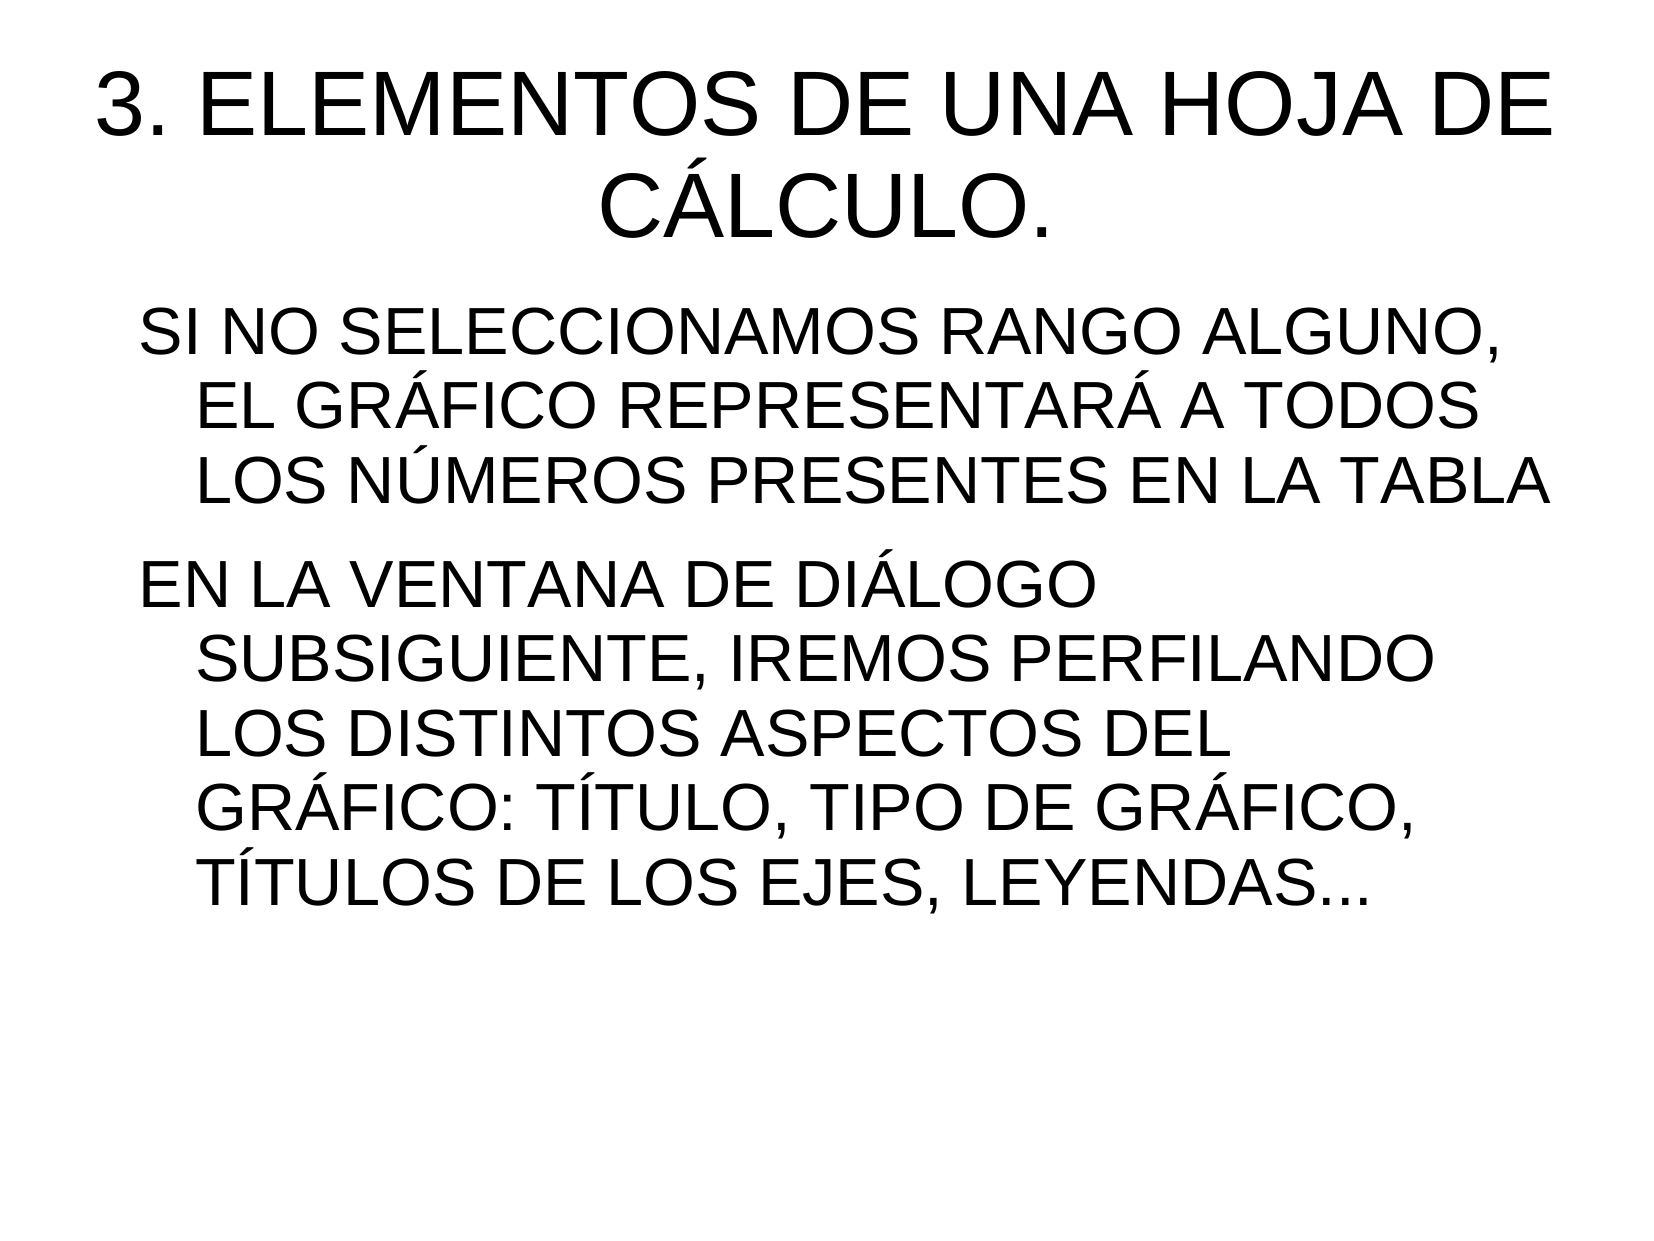

# 3. ELEMENTOS DE UNA HOJA DE CÁLCULO.
SI NO SELECCIONAMOS RANGO ALGUNO, EL GRÁFICO REPRESENTARÁ A TODOS LOS NÚMEROS PRESENTES EN LA TABLA
EN LA VENTANA DE DIÁLOGO SUBSIGUIENTE, IREMOS PERFILANDO LOS DISTINTOS ASPECTOS DEL GRÁFICO: TÍTULO, TIPO DE GRÁFICO, TÍTULOS DE LOS EJES, LEYENDAS...